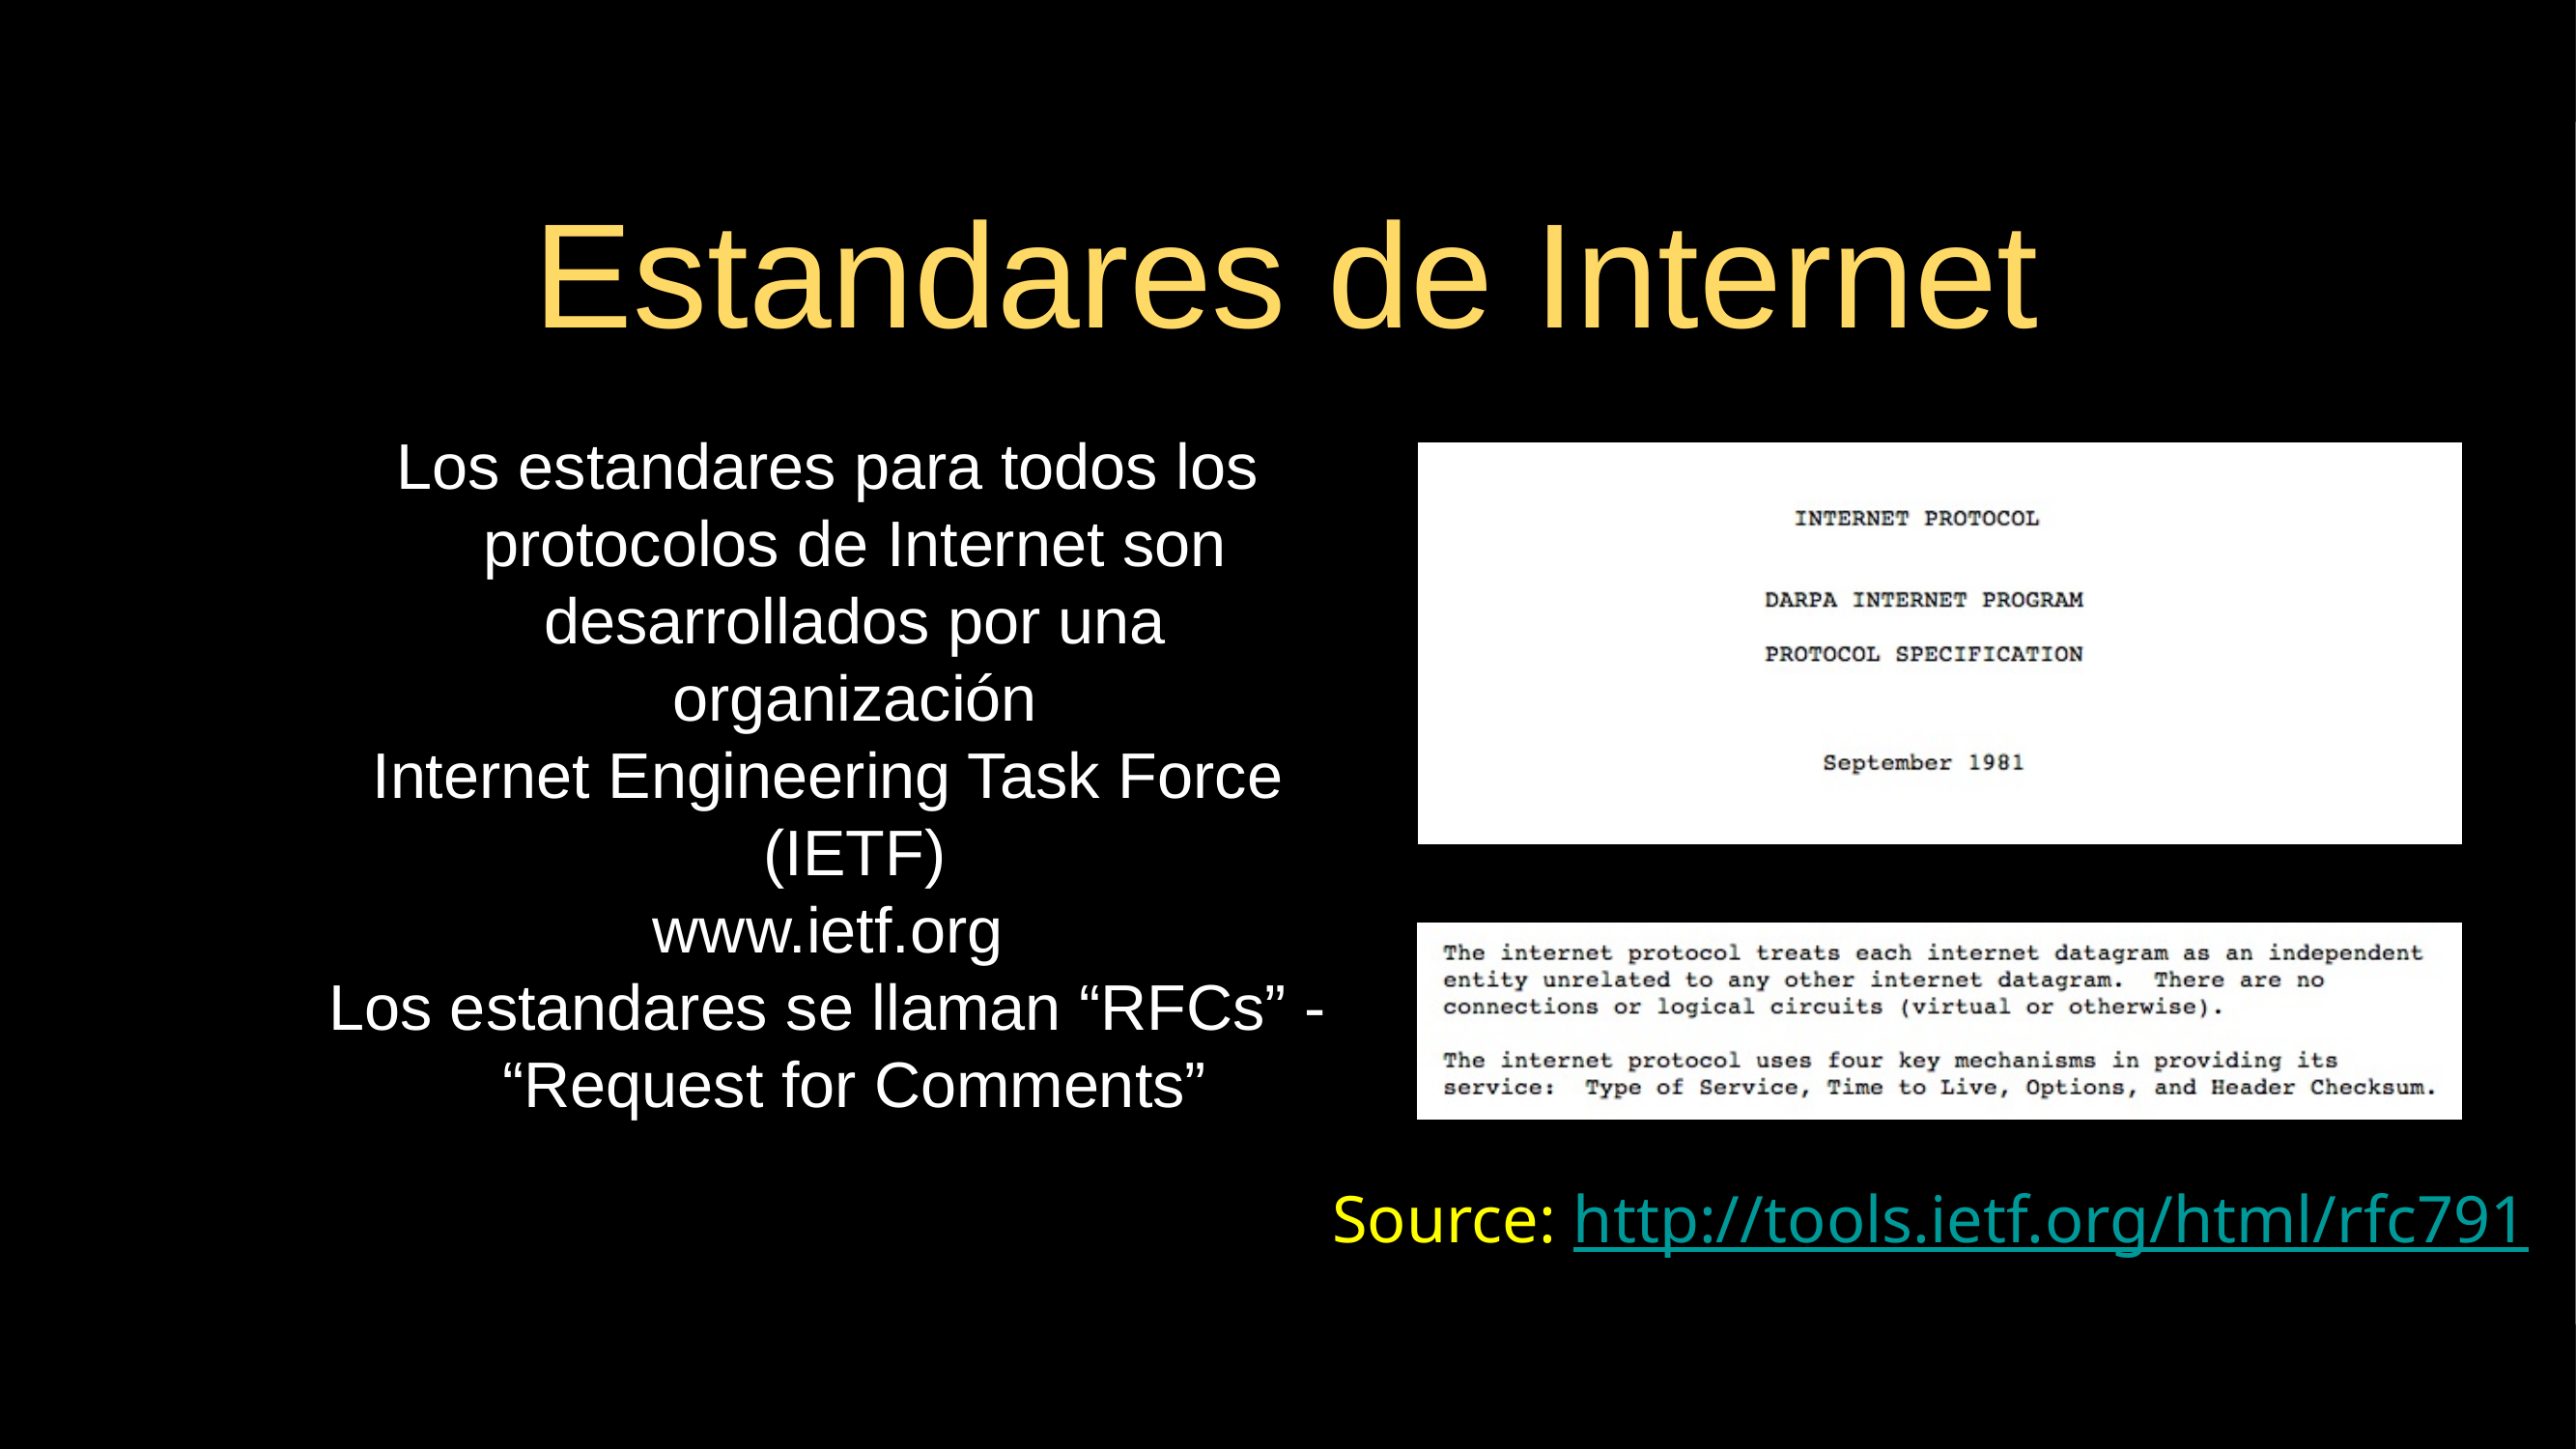

# Estandares de Internet
Los estandares para todos los protocolos de Internet son desarrollados por una organización
Internet Engineering Task Force (IETF)
www.ietf.org
Los estandares se llaman “RFCs” - “Request for Comments”
Source: http://tools.ietf.org/html/rfc791